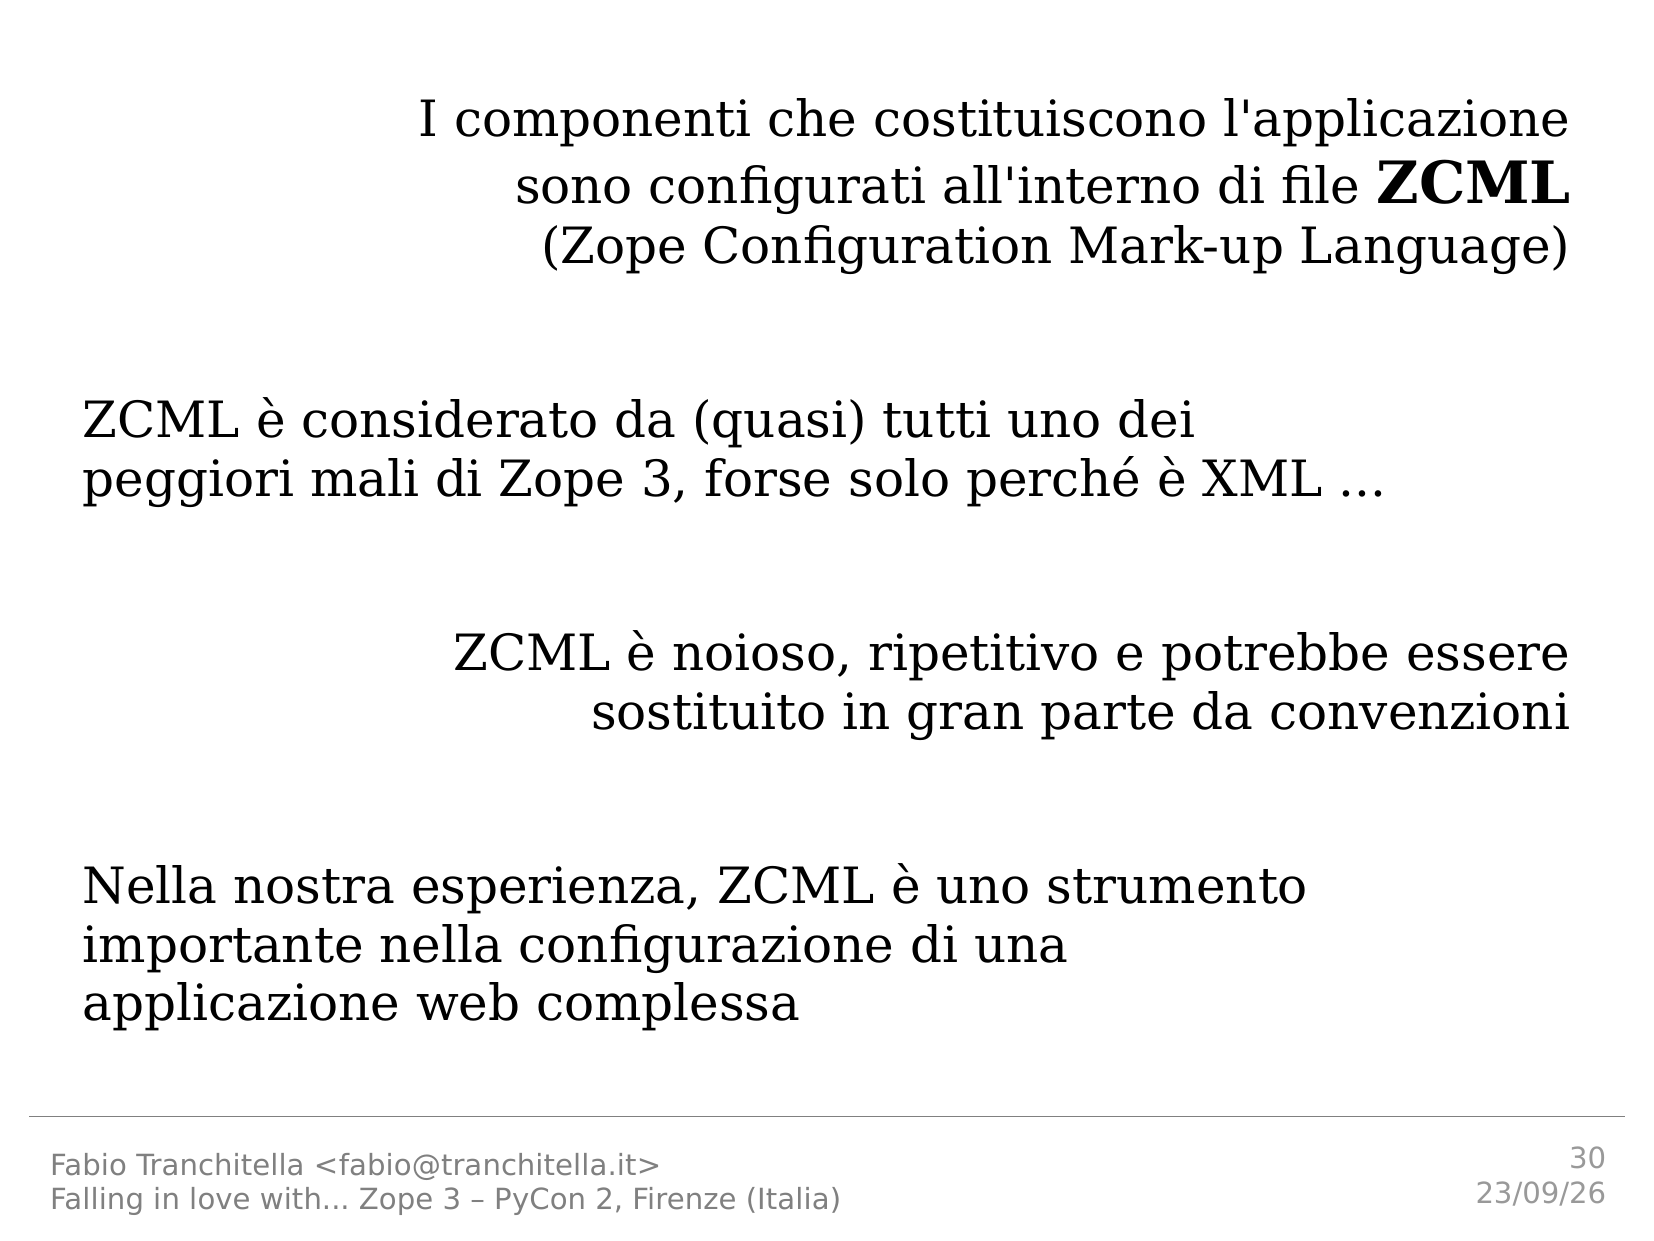

# I componenti che costituiscono l'applicazione
sono configurati all'interno di file ZCML
(Zope Configuration Mark-up Language)
ZCML è considerato da (quasi) tutti uno dei
peggiori mali di Zope 3, forse solo perché è XML ...
ZCML è noioso, ripetitivo e potrebbe essere
sostituito in gran parte da convenzioni
Nella nostra esperienza, ZCML è uno strumento
importante nella configurazione di una
applicazione web complessa
30